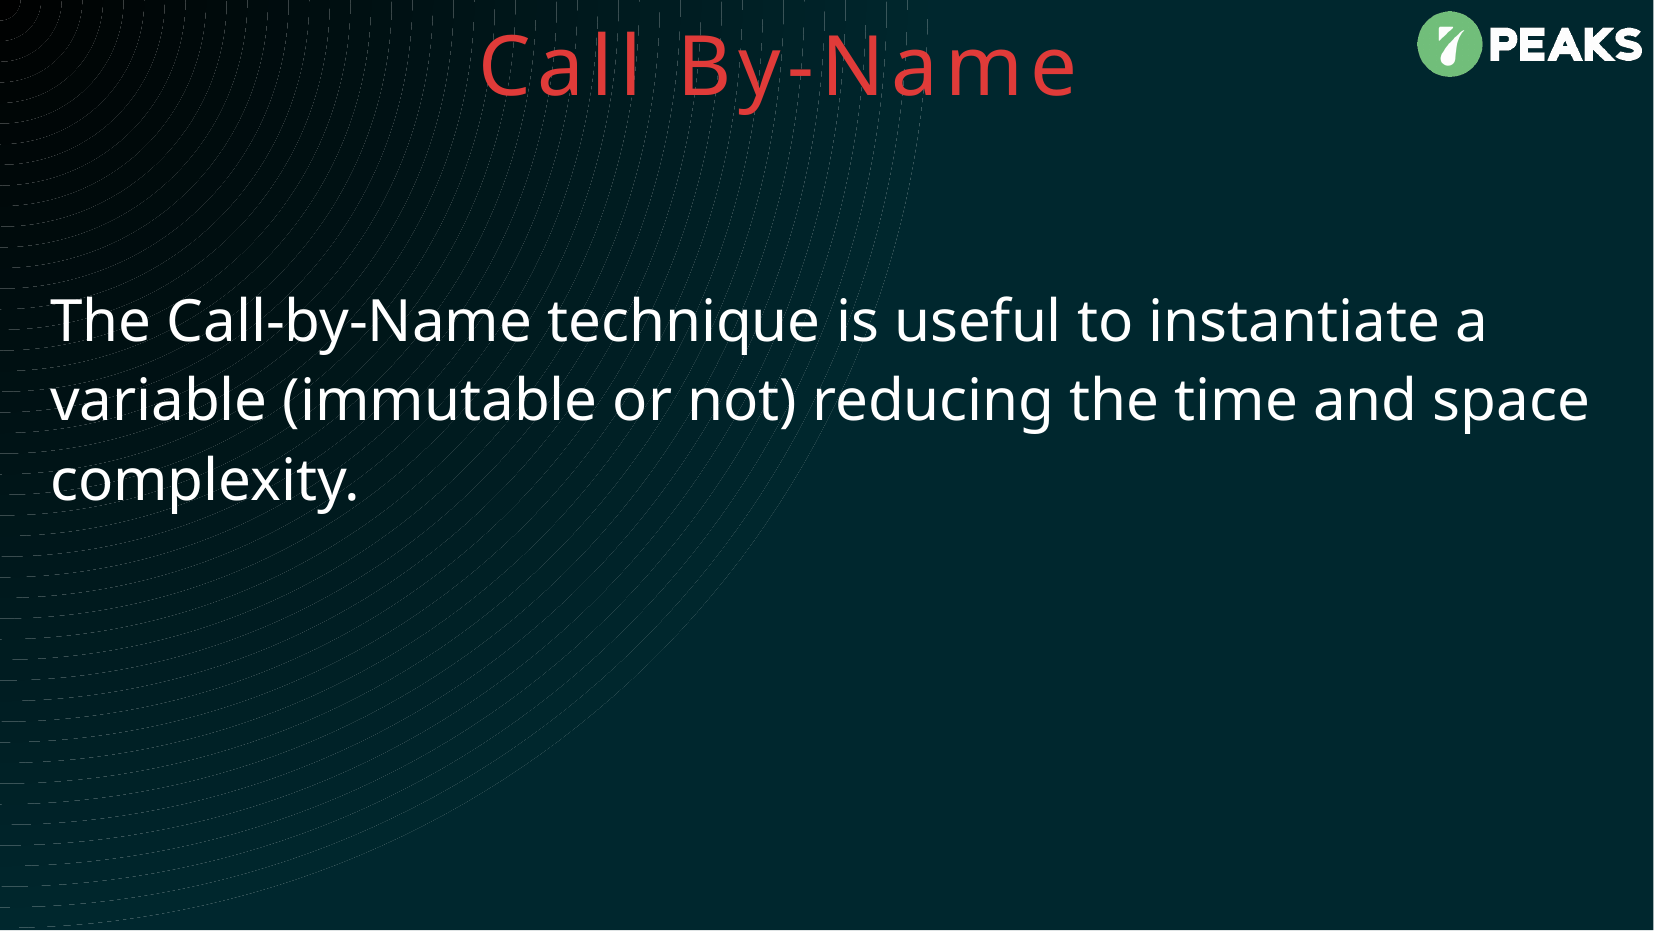

Call By-Name
The Call-by-Name technique is useful to instantiate a variable (immutable or not) reducing the time and space complexity.